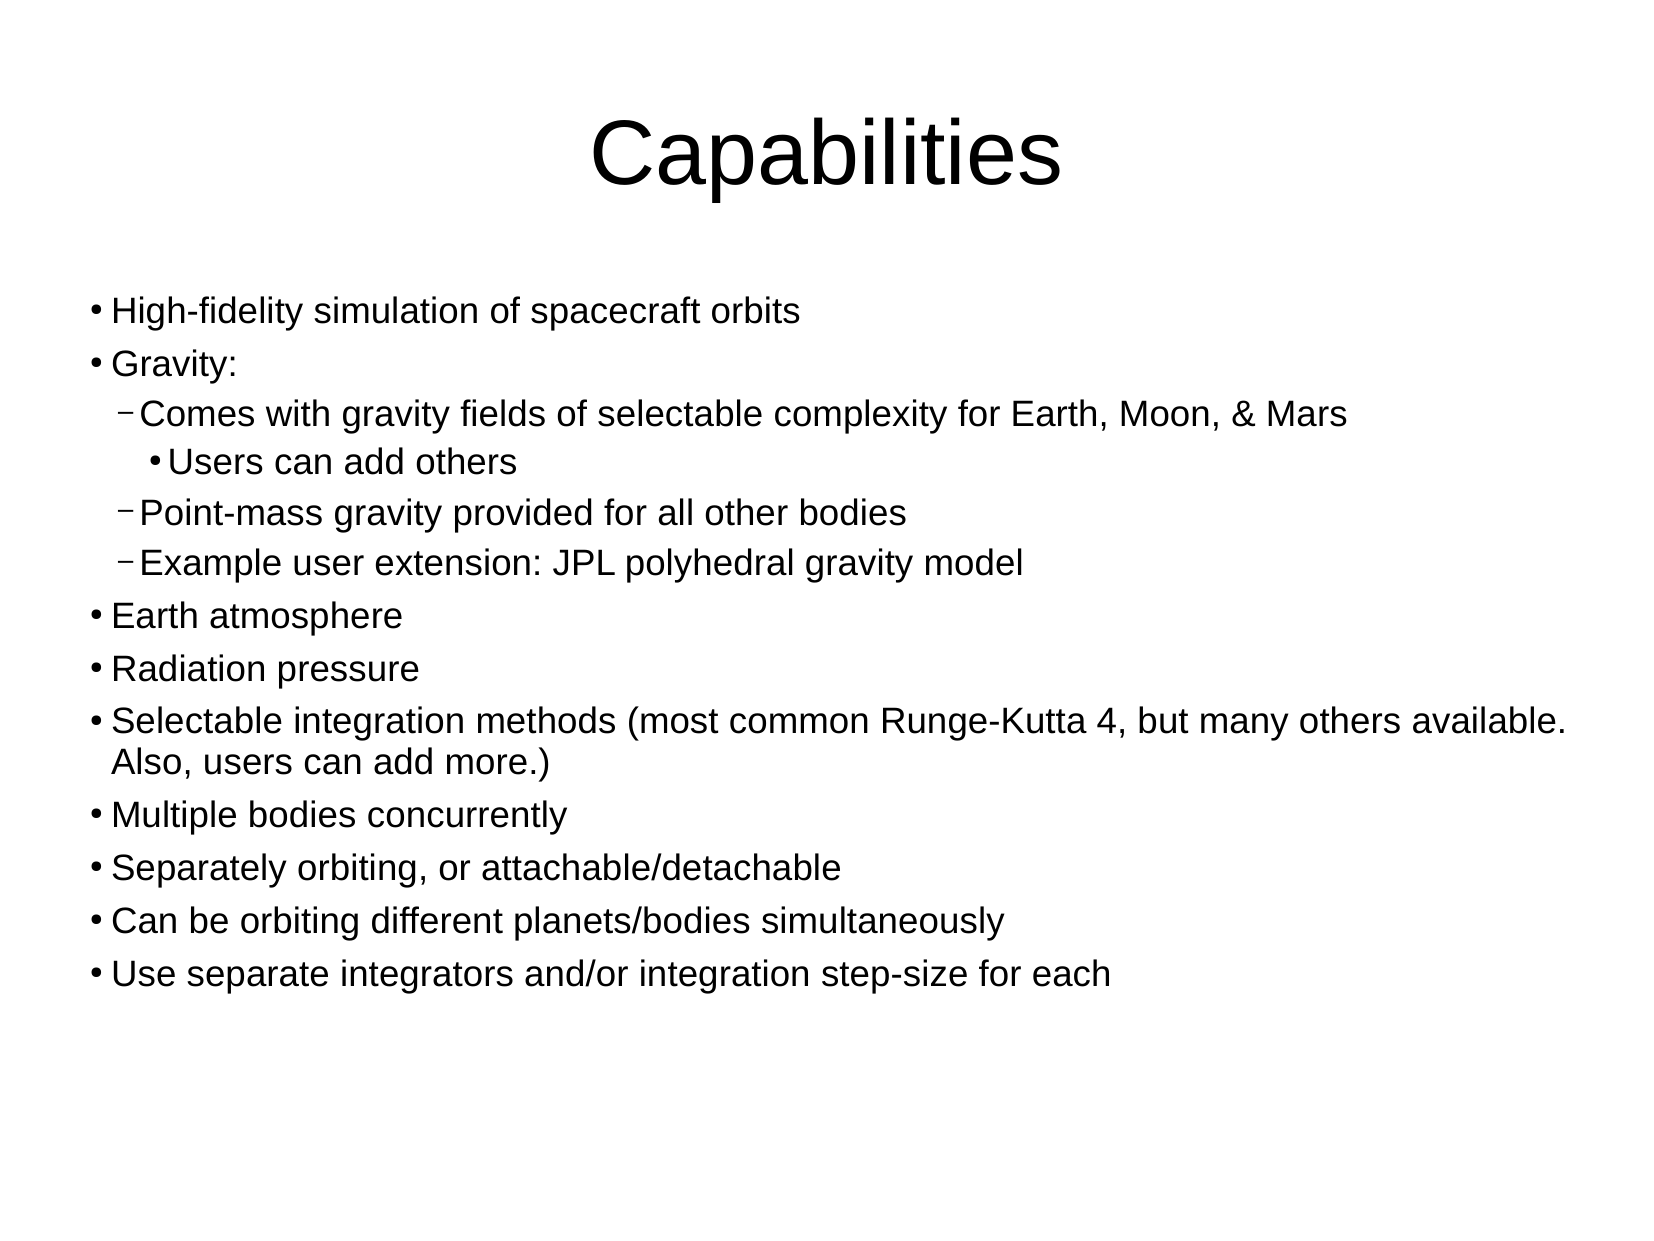

# Capabilities
High-fidelity simulation of spacecraft orbits
Gravity:
Comes with gravity fields of selectable complexity for Earth, Moon, & Mars
Users can add others
Point-mass gravity provided for all other bodies
Example user extension: JPL polyhedral gravity model
Earth atmosphere
Radiation pressure
Selectable integration methods (most common Runge-Kutta 4, but many others available. Also, users can add more.)
Multiple bodies concurrently
Separately orbiting, or attachable/detachable
Can be orbiting different planets/bodies simultaneously
Use separate integrators and/or integration step-size for each